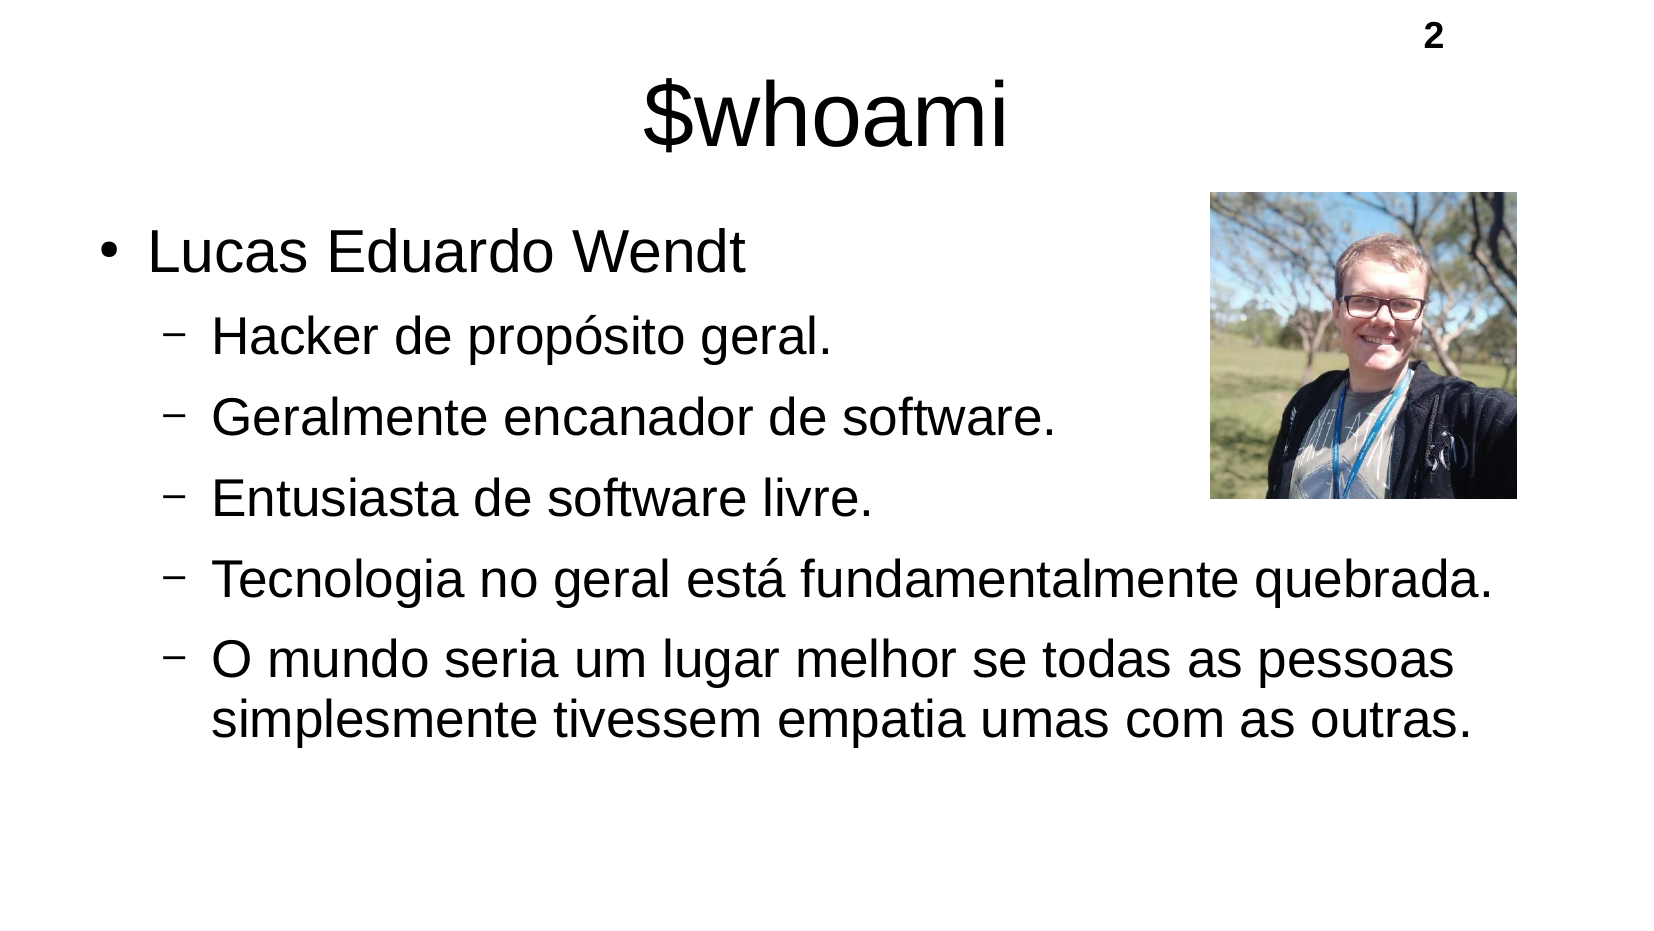

# $whoami
Lucas Eduardo Wendt
Hacker de propósito geral.
Geralmente encanador de software.
Entusiasta de software livre.
Tecnologia no geral está fundamentalmente quebrada.
O mundo seria um lugar melhor se todas as pessoas simplesmente tivessem empatia umas com as outras.